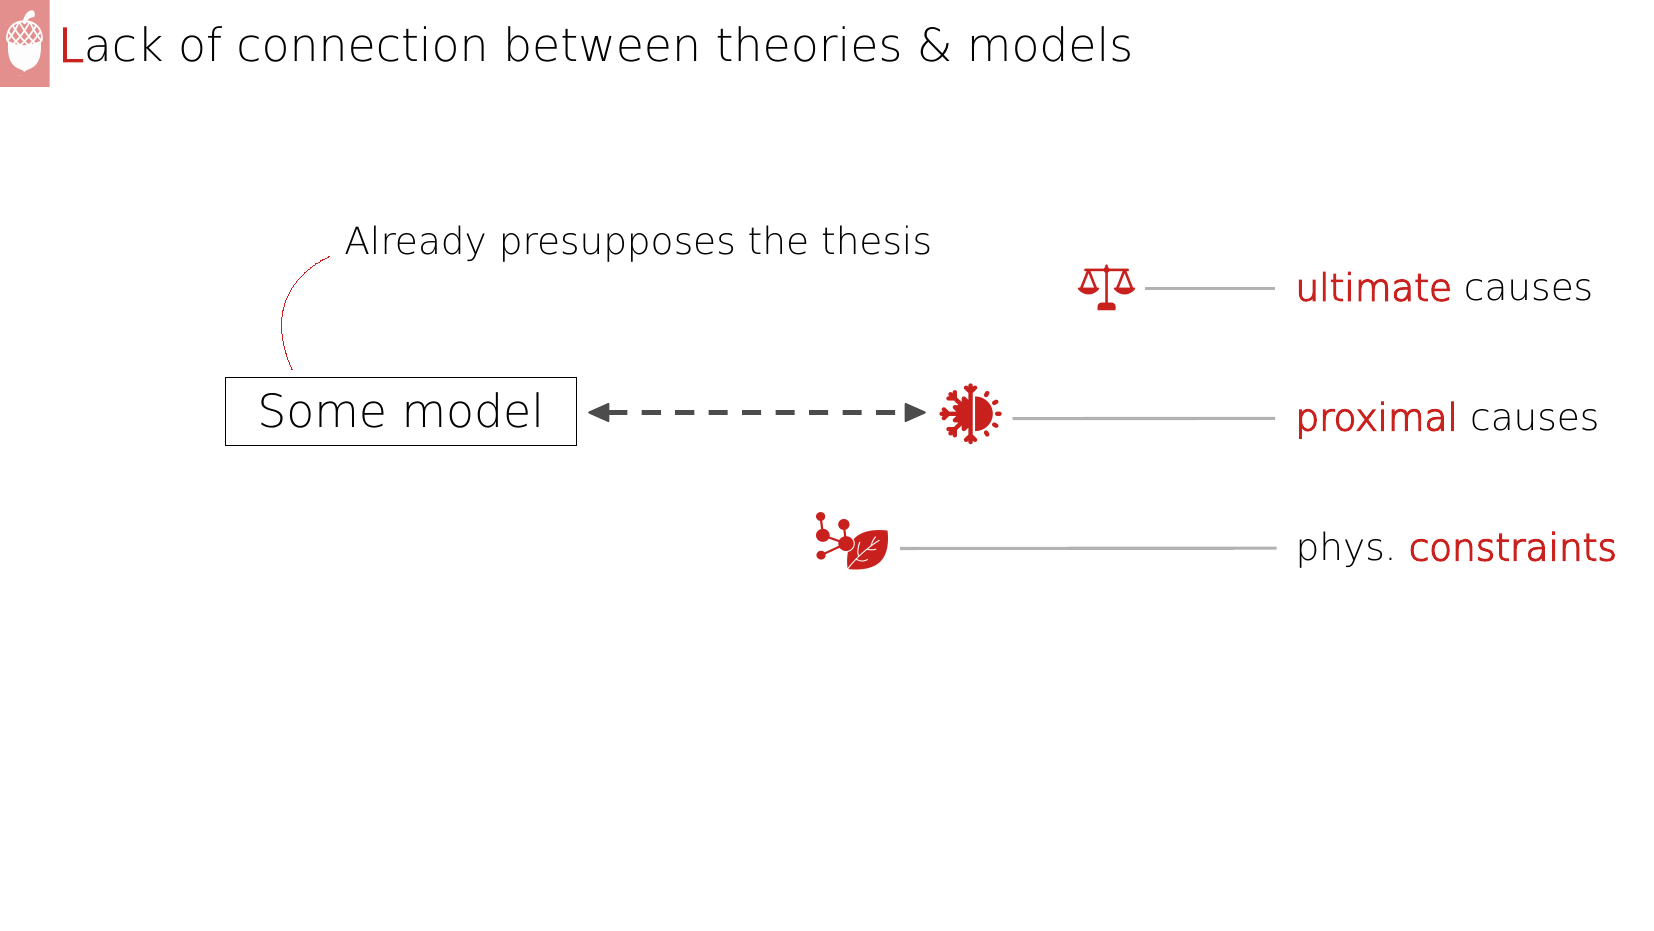

Lack of connection between theories & models
Already presupposes the thesis
ultimate causes
Some model
proximal causes
phys. constraints